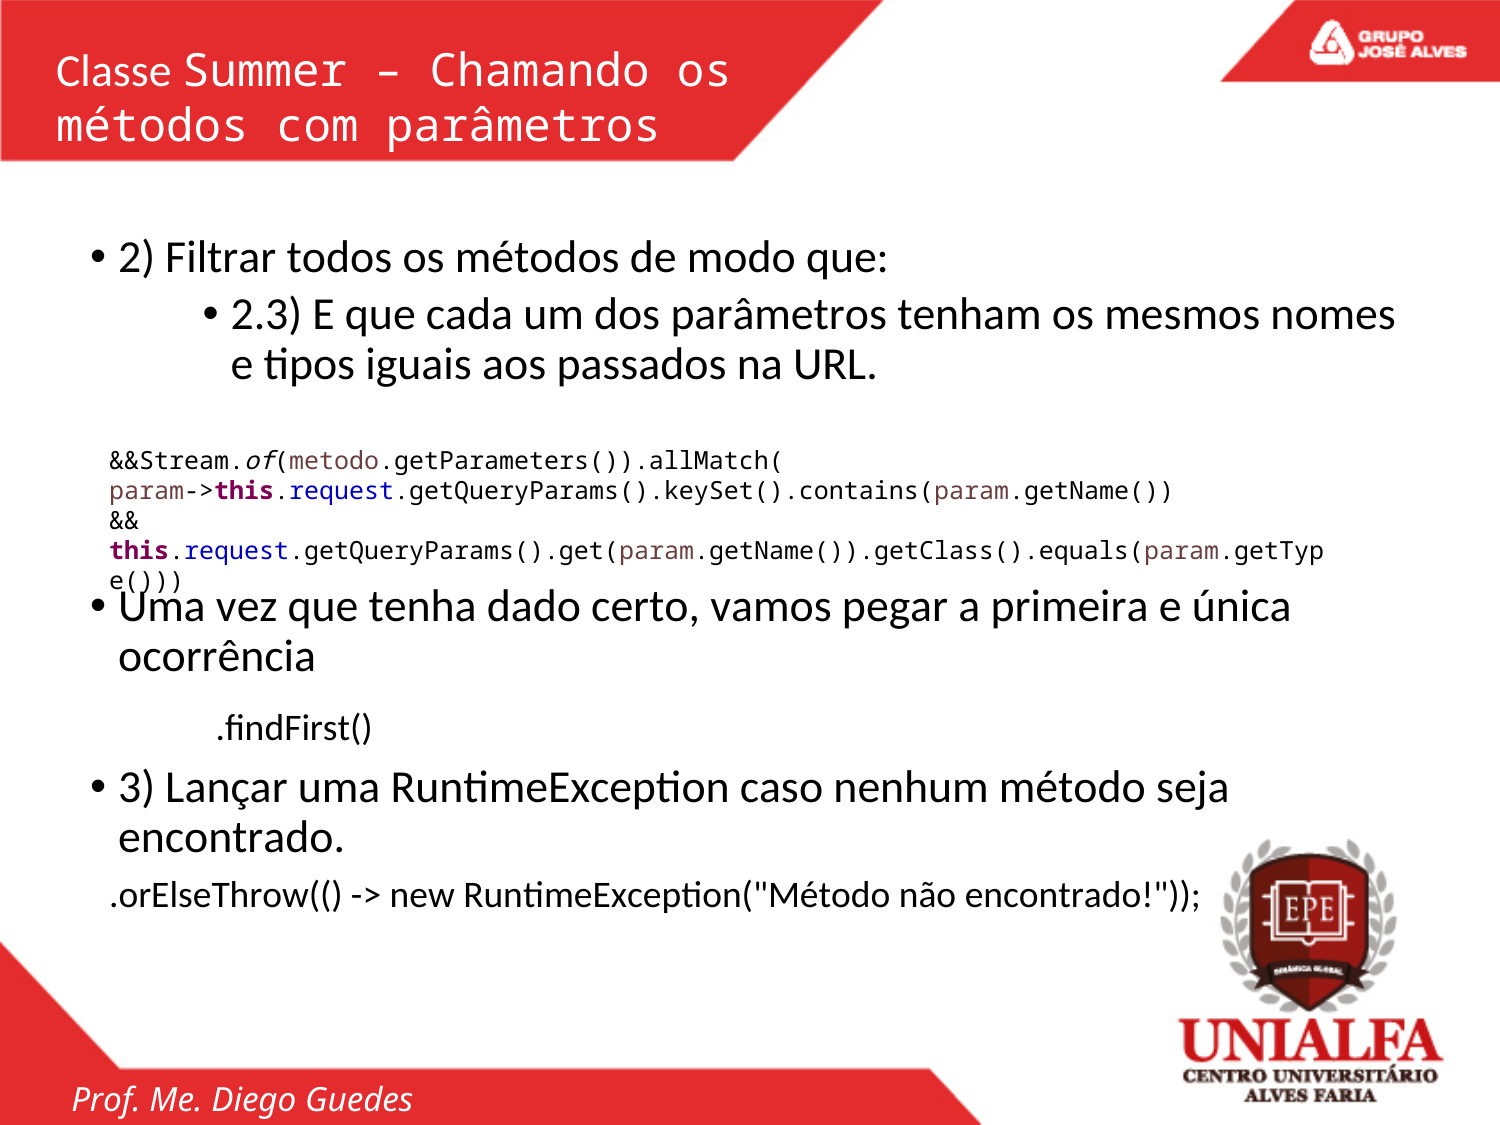

Classe Summer – Chamando os métodos com parâmetros
# 2) Filtrar todos os métodos de modo que:
2.3) E que cada um dos parâmetros tenham os mesmos nomes e tipos iguais aos passados na URL.
Uma vez que tenha dado certo, vamos pegar a primeira e única ocorrência
3) Lançar uma RuntimeException caso nenhum método seja encontrado.
&&Stream.of(metodo.getParameters()).allMatch(
param->this.request.getQueryParams().keySet().contains(param.getName())
&& this.request.getQueryParams().get(param.getName()).getClass().equals(param.getType()))
.findFirst()
.orElseThrow(() -> new RuntimeException("Método não encontrado!"));
Prof. Me. Diego Guedes